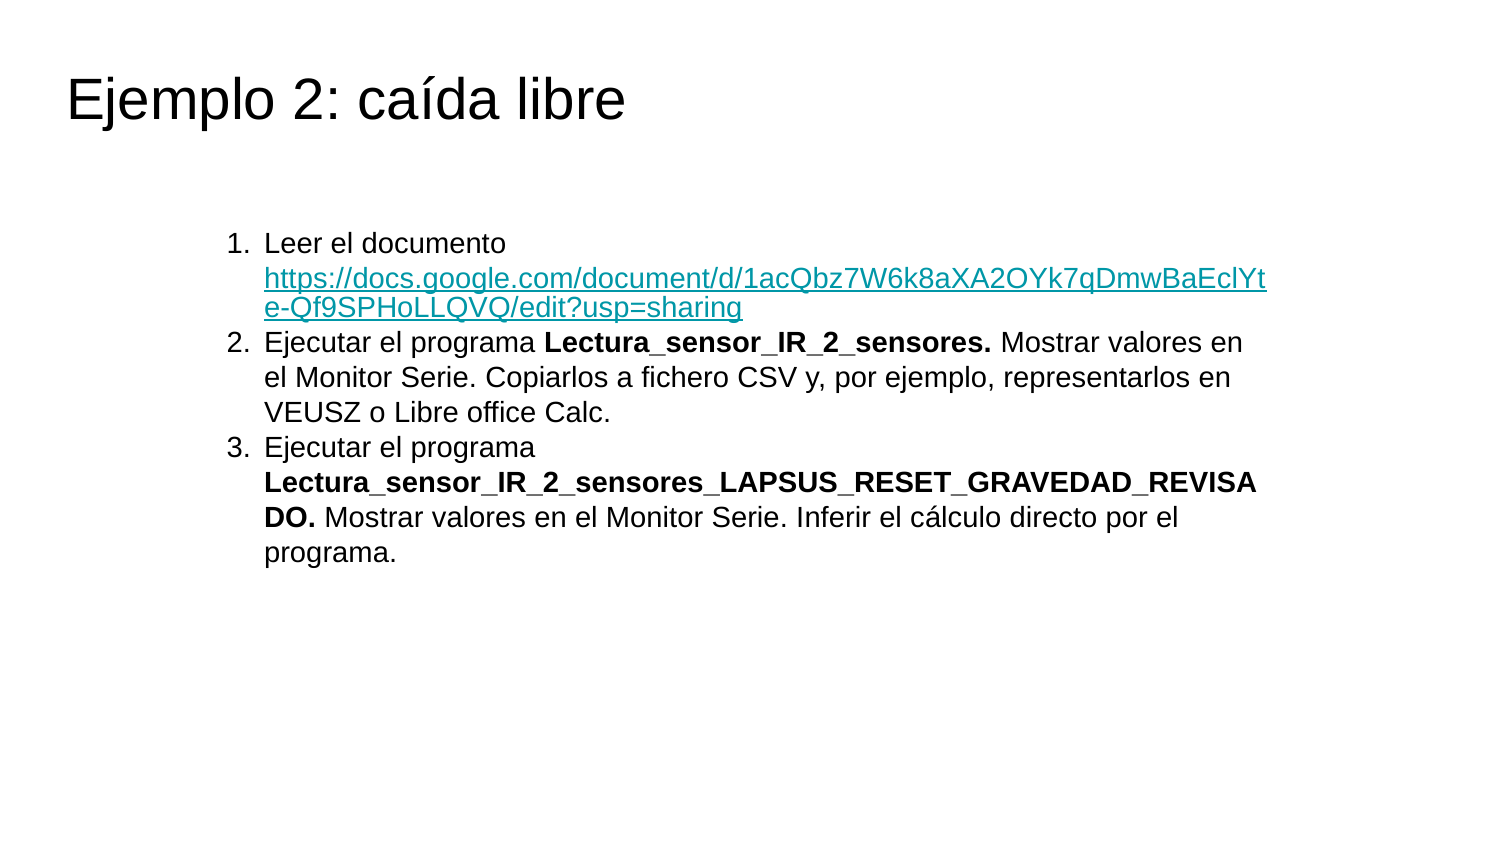

# Ejemplo 2: caída libre
Leer el documento https://docs.google.com/document/d/1acQbz7W6k8aXA2OYk7qDmwBaEclYte-Qf9SPHoLLQVQ/edit?usp=sharing
Ejecutar el programa Lectura_sensor_IR_2_sensores. Mostrar valores en el Monitor Serie. Copiarlos a fichero CSV y, por ejemplo, representarlos en VEUSZ o Libre office Calc.
Ejecutar el programa Lectura_sensor_IR_2_sensores_LAPSUS_RESET_GRAVEDAD_REVISADO. Mostrar valores en el Monitor Serie. Inferir el cálculo directo por el programa.